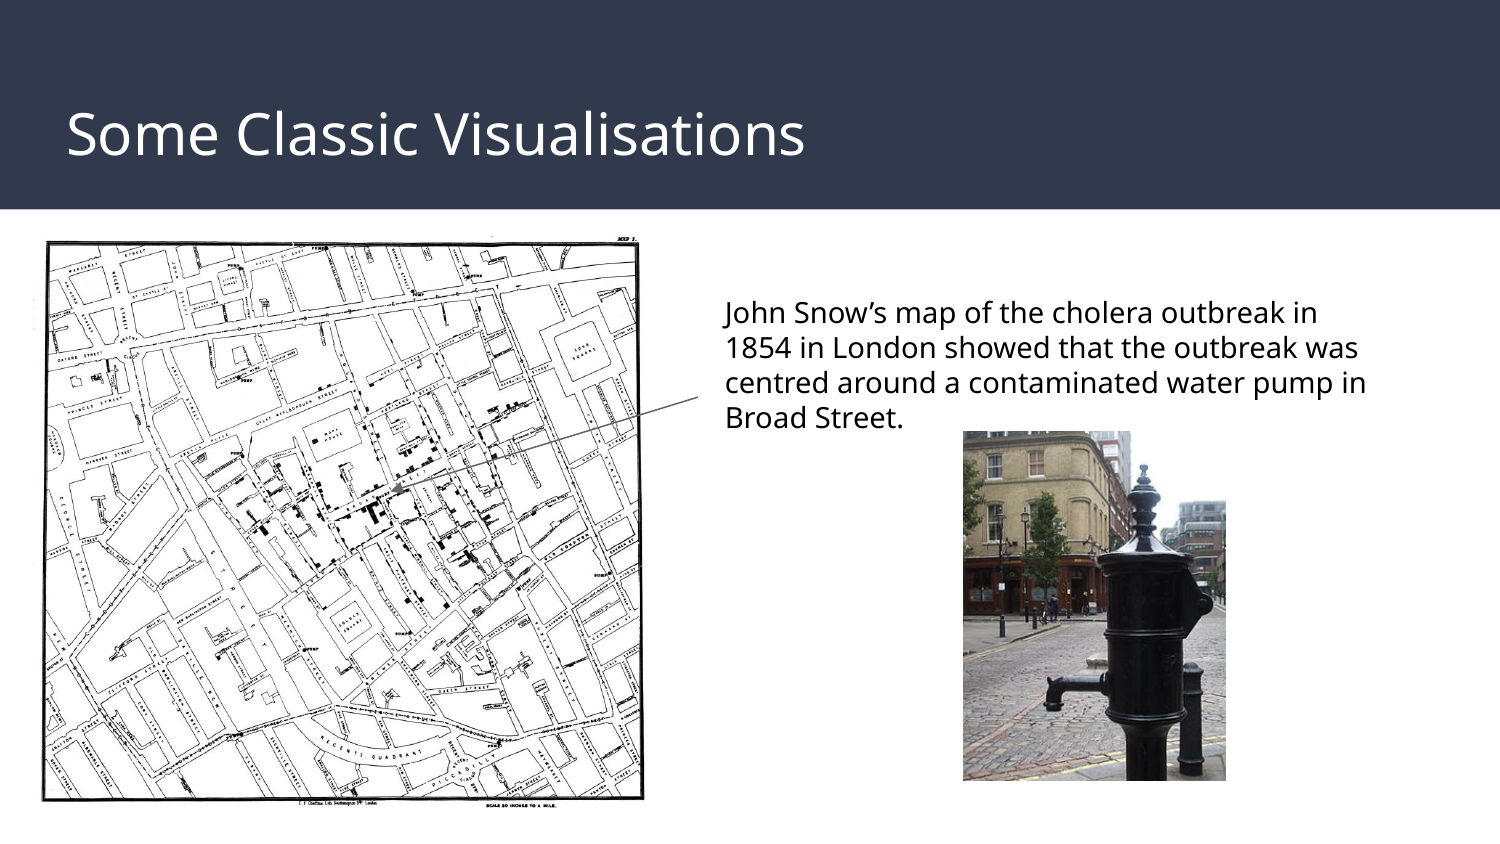

# Some Classic Visualisations
John Snow’s map of the cholera outbreak in 1854 in London showed that the outbreak was centred around a contaminated water pump in Broad Street.